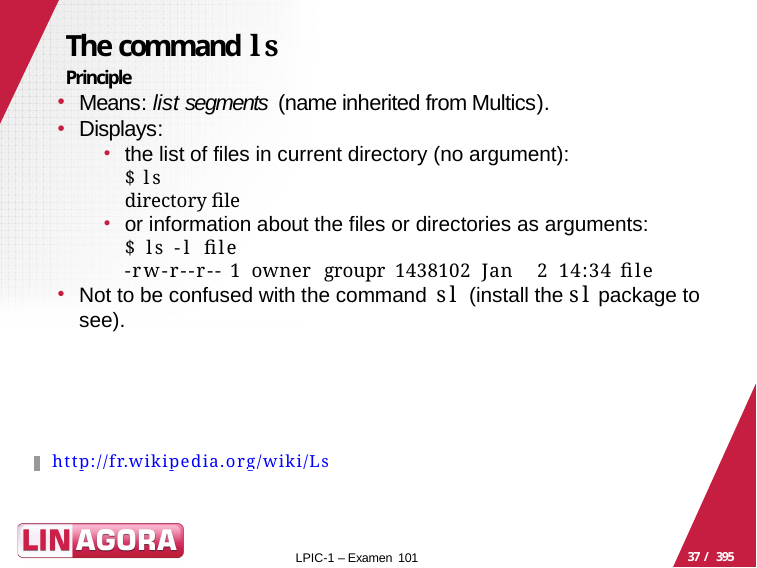

The command ls
Principle
Means: list segments (name inherited from Multics).
Displays:
the list of files in current directory (no argument):
$ ls
directory file
or information about the files or directories as arguments:
$ ls -l file
-rw-r--r-- 1 owner groupr 1438102 Jan 2 14:34 file
Not to be confused with the command sl (install the sl package to see).
http://fr.wikipedia.org/wiki/Ls
LPIC-1 – Examen 101